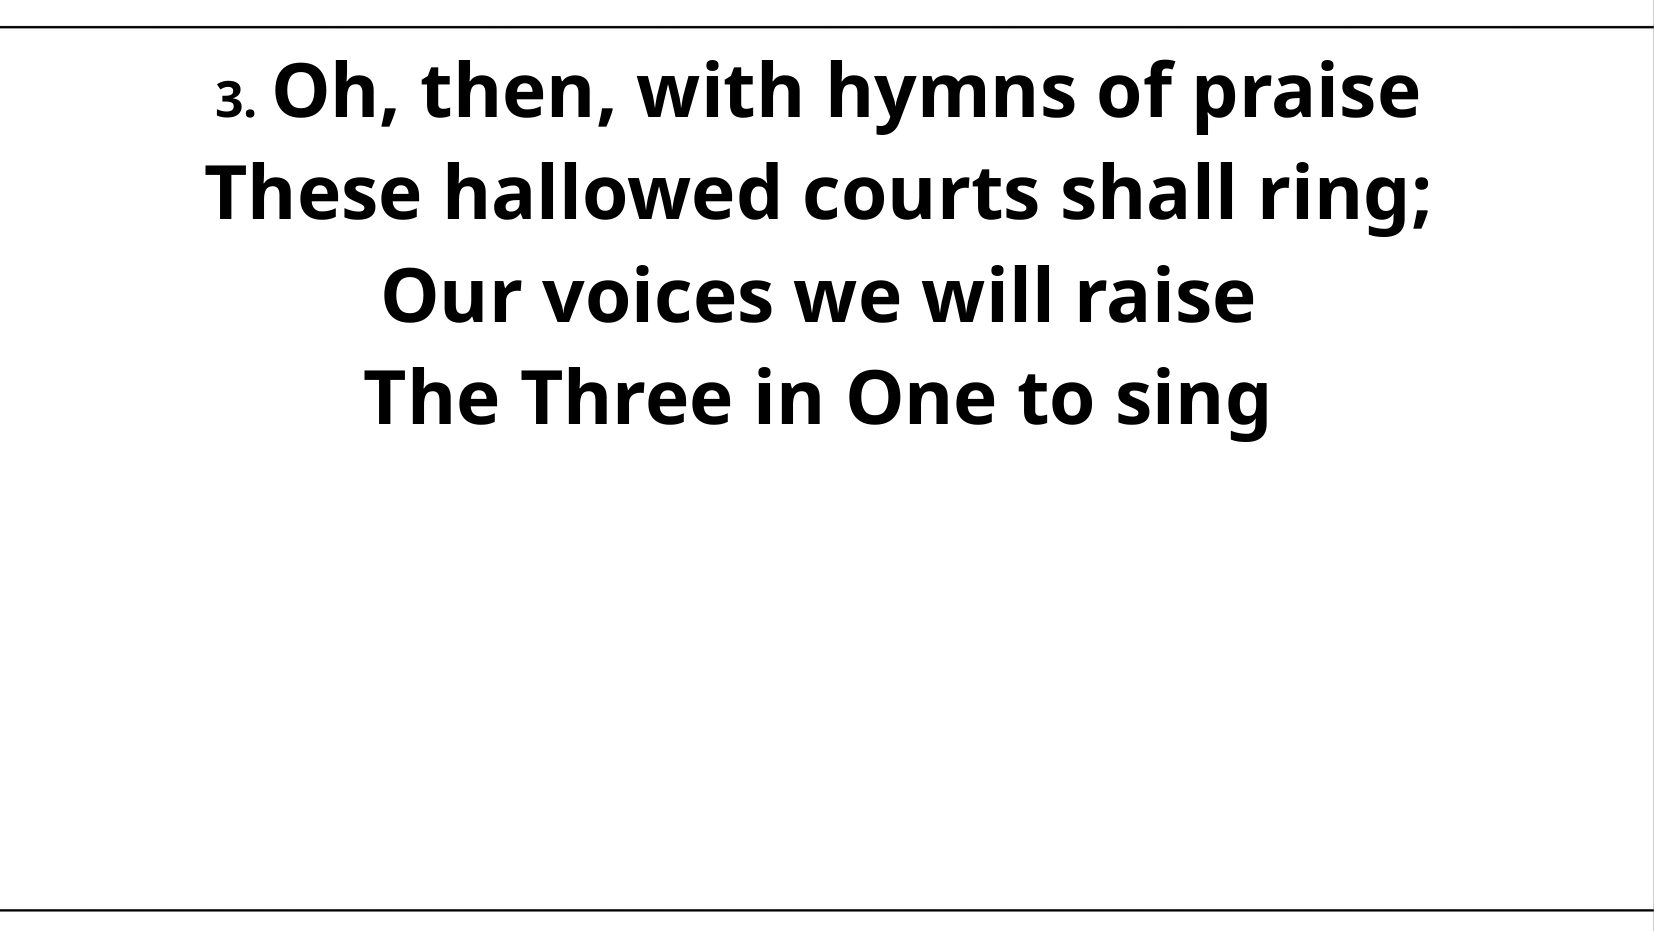

3. Oh, then, with hymns of praise
These hallowed courts shall ring;
Our voices we will raise
The Three in One to sing